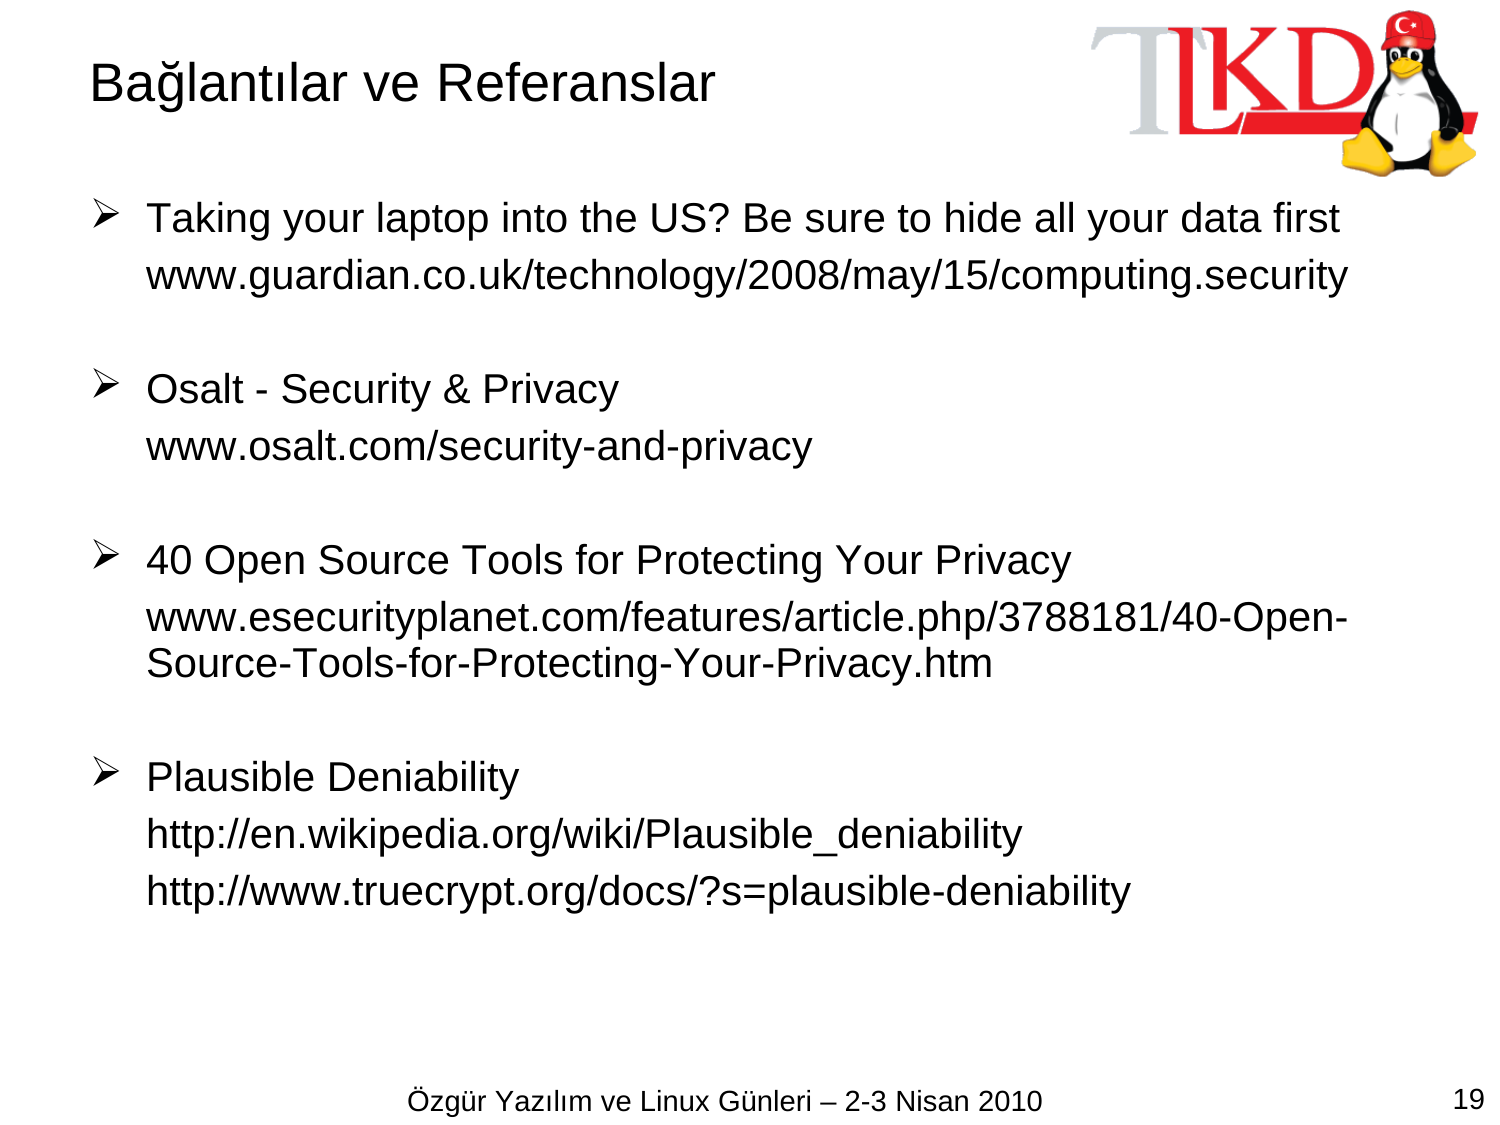

# Bağlantılar ve Referanslar
Taking your laptop into the US? Be sure to hide all your data first
www.guardian.co.uk/technology/2008/may/15/computing.security
Osalt - Security & Privacy
www.osalt.com/security-and-privacy
40 Open Source Tools for Protecting Your Privacy
www.esecurityplanet.com/features/article.php/3788181/40-Open-Source-Tools-for-Protecting-Your-Privacy.htm
Plausible Deniability
http://en.wikipedia.org/wiki/Plausible_deniability
http://www.truecrypt.org/docs/?s=plausible-deniability
19